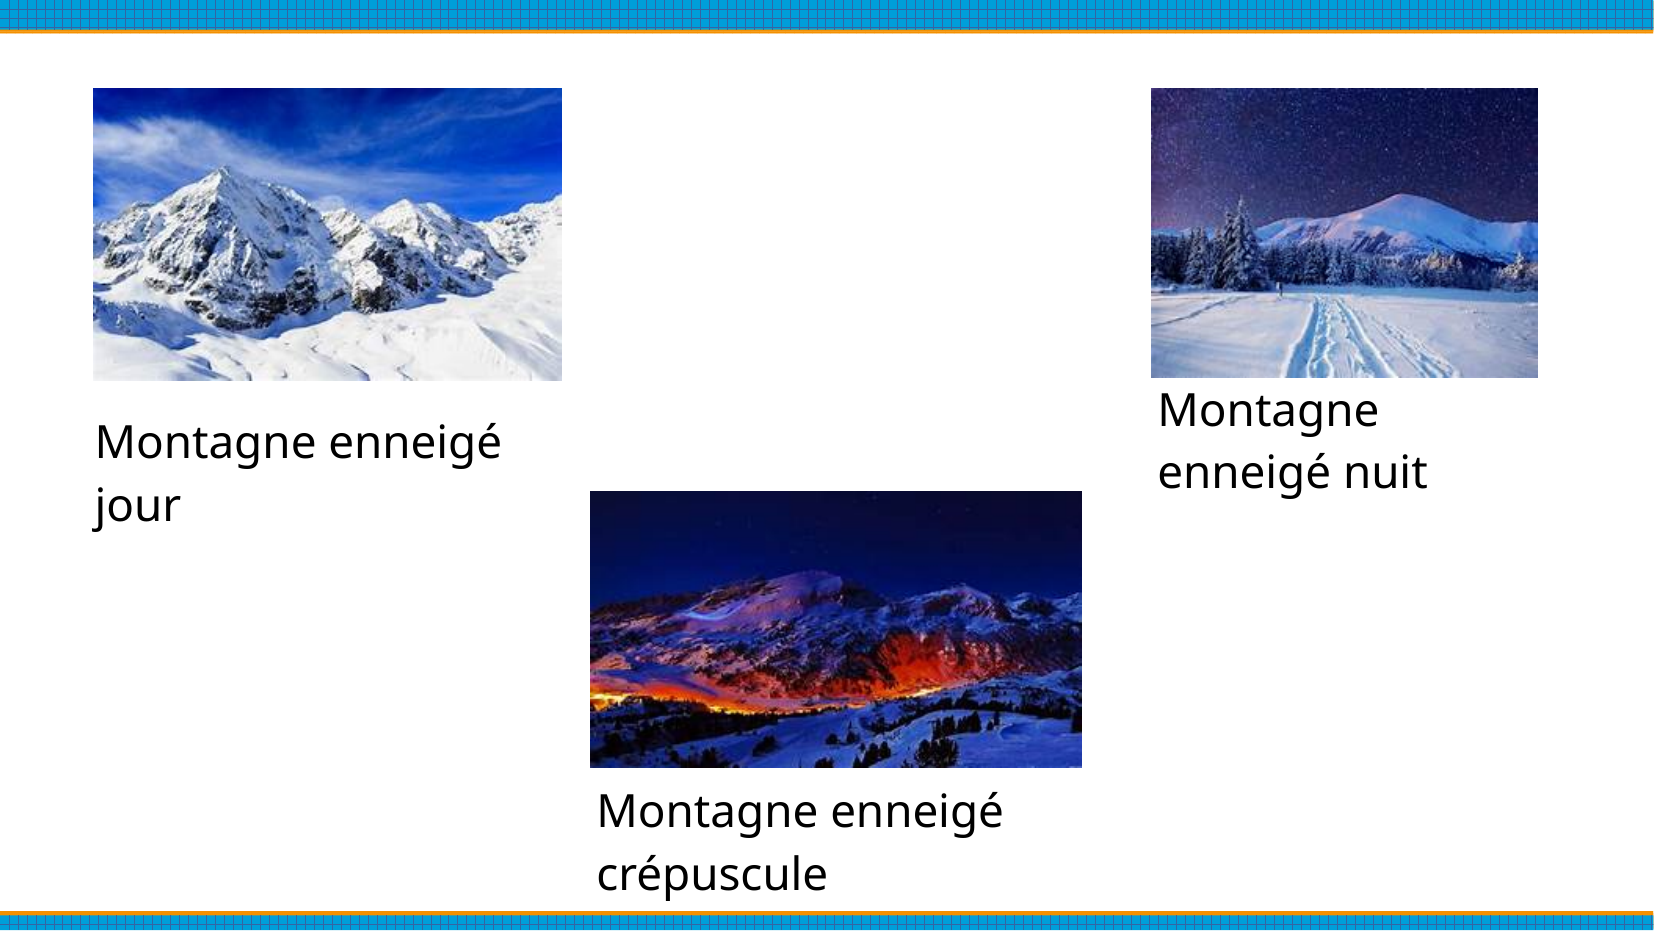

Montagne enneigé nuit
Montagne enneigé jour
Montagne enneigé crépuscule